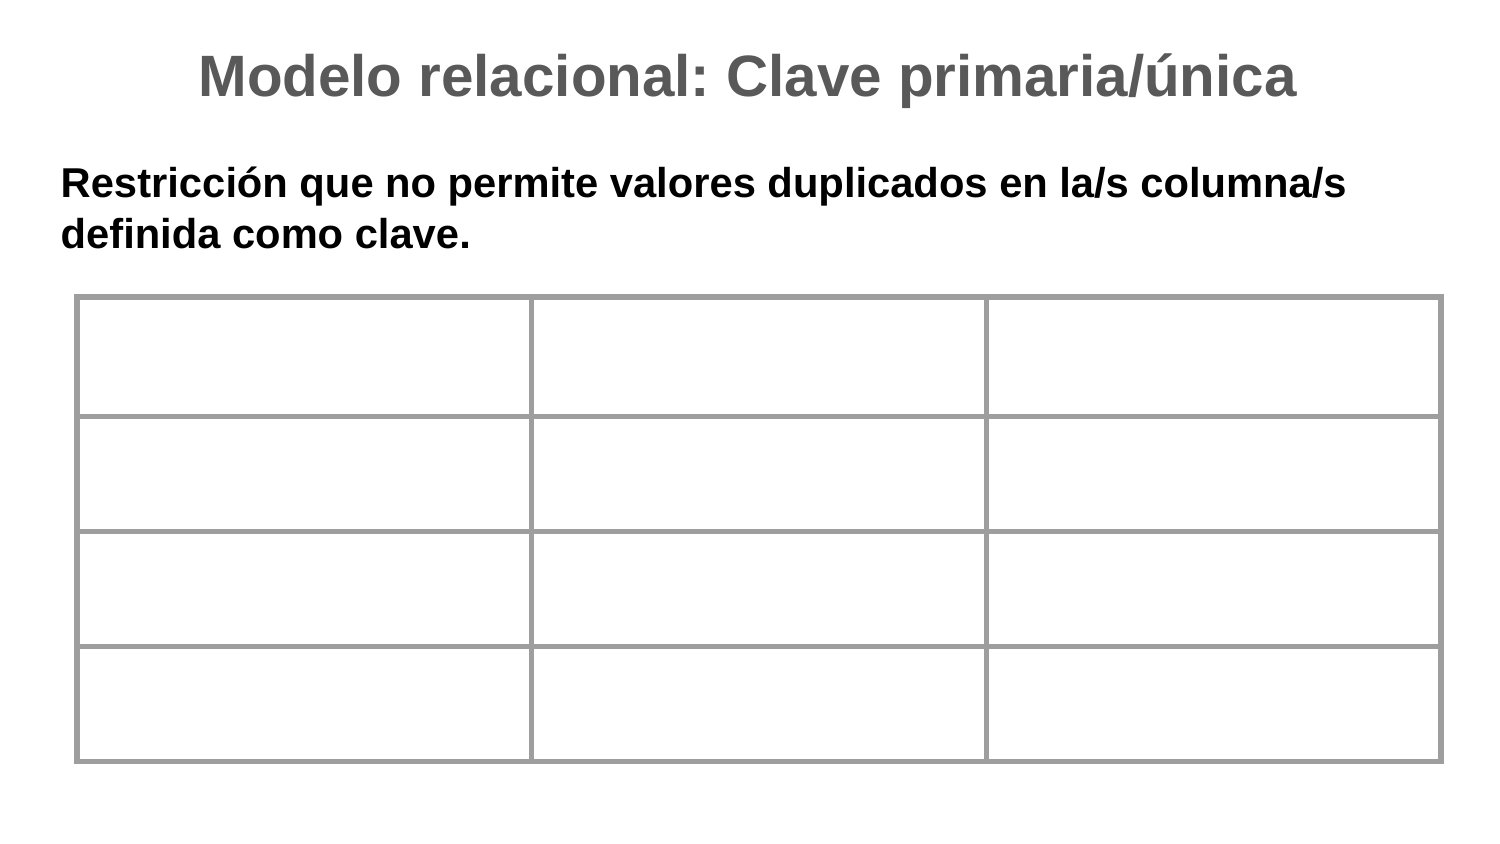

# Modelo relacional: Clave primaria/única
Restricción que no permite valores duplicados en la/s columna/s definida como clave.
| | | |
| --- | --- | --- |
| | | |
| | | |
| | | |